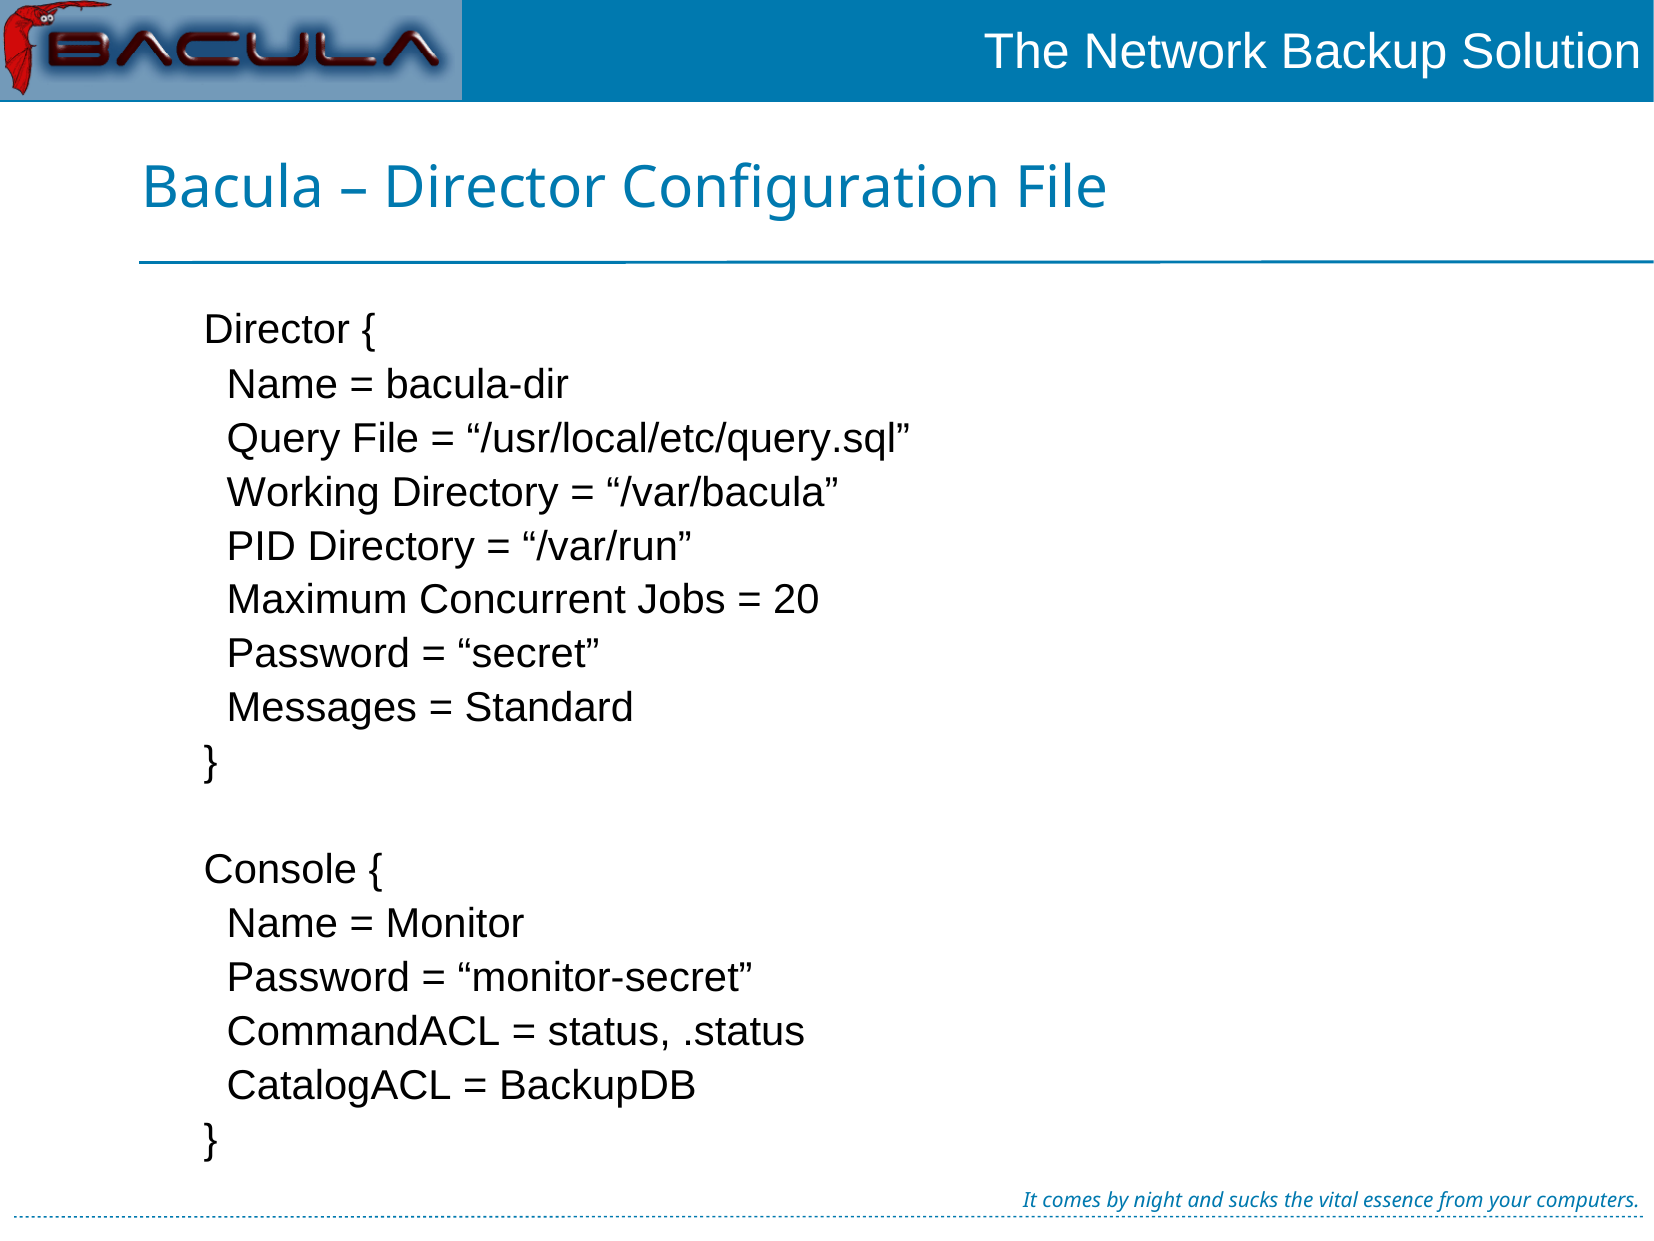

# Bacula – Director Configuration File
Director {
 Name = bacula-dir
 Query File = “/usr/local/etc/query.sql”
 Working Directory = “/var/bacula”
 PID Directory = “/var/run”
 Maximum Concurrent Jobs = 20
 Password = “secret”
 Messages = Standard
}
Console {
 Name = Monitor
 Password = “monitor-secret”
 CommandACL = status, .status
 CatalogACL = BackupDB
}